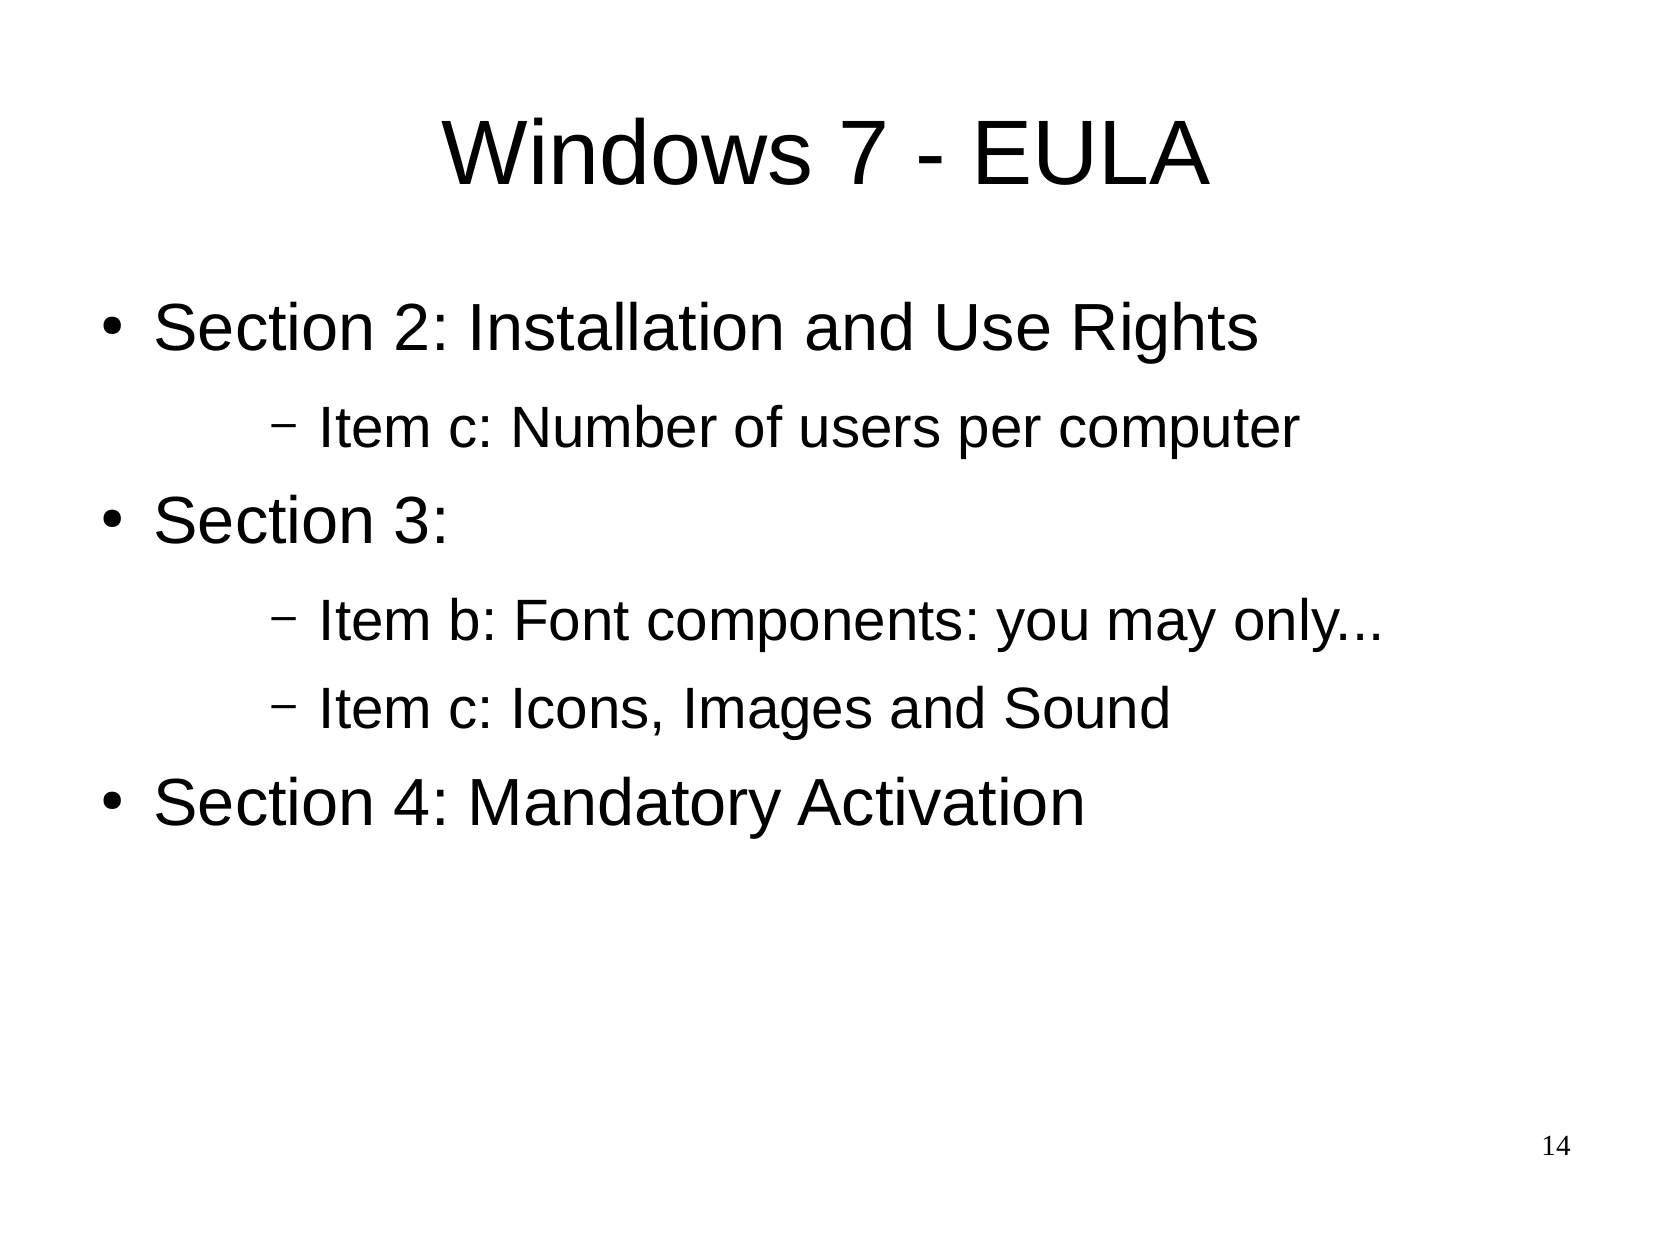

# Windows 7 - EULA
Section 2: Installation and Use Rights
Item c: Number of users per computer
Section 3:
Item b: Font components: you may only...
Item c: Icons, Images and Sound
Section 4: Mandatory Activation
14